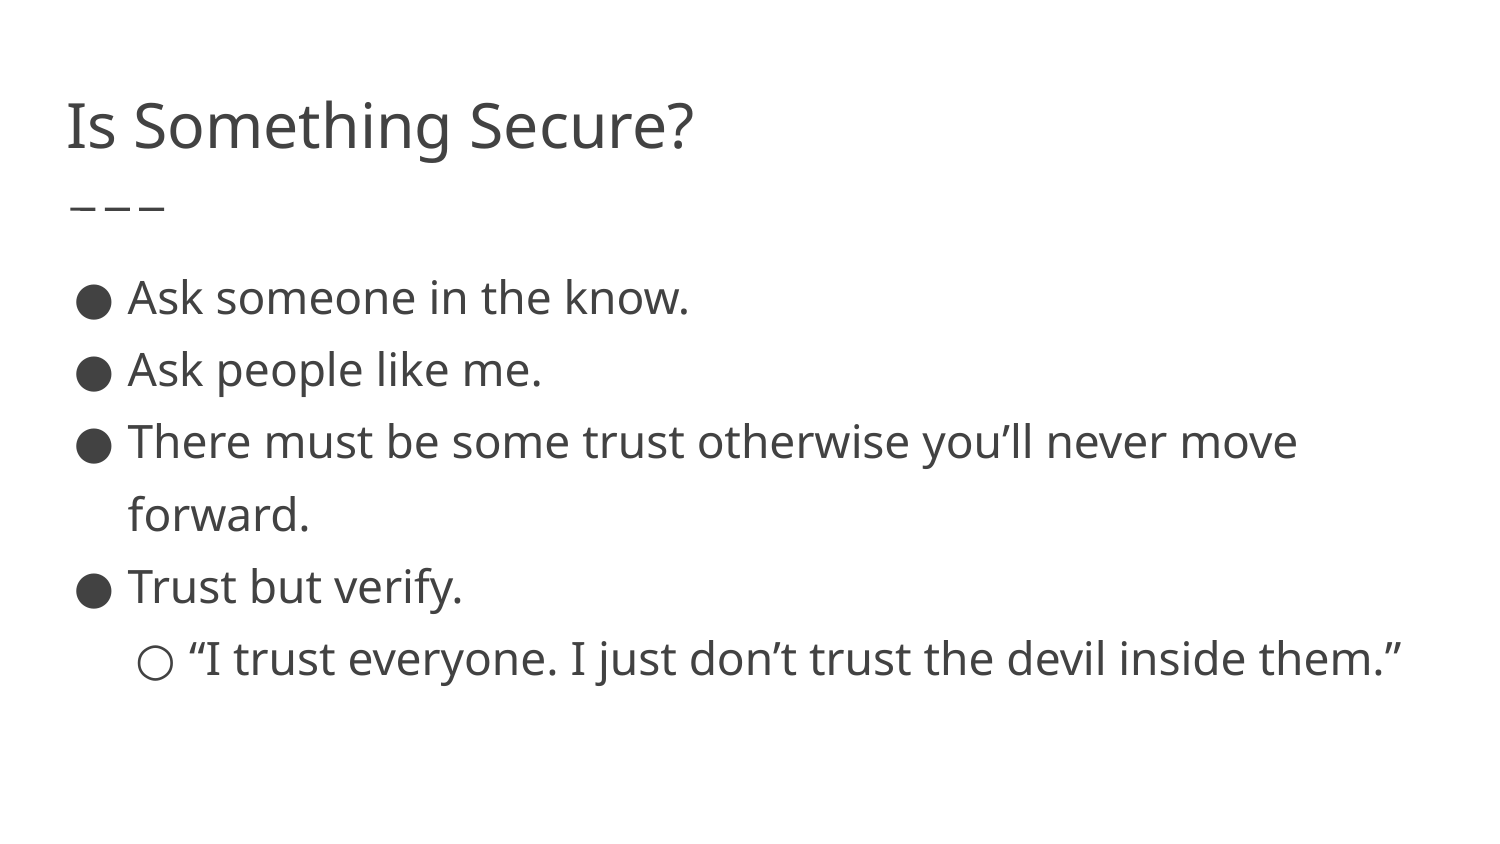

# Is Something Secure?
Ask someone in the know.
Ask people like me.
There must be some trust otherwise you’ll never move forward.
Trust but verify.
“I trust everyone. I just don’t trust the devil inside them.”